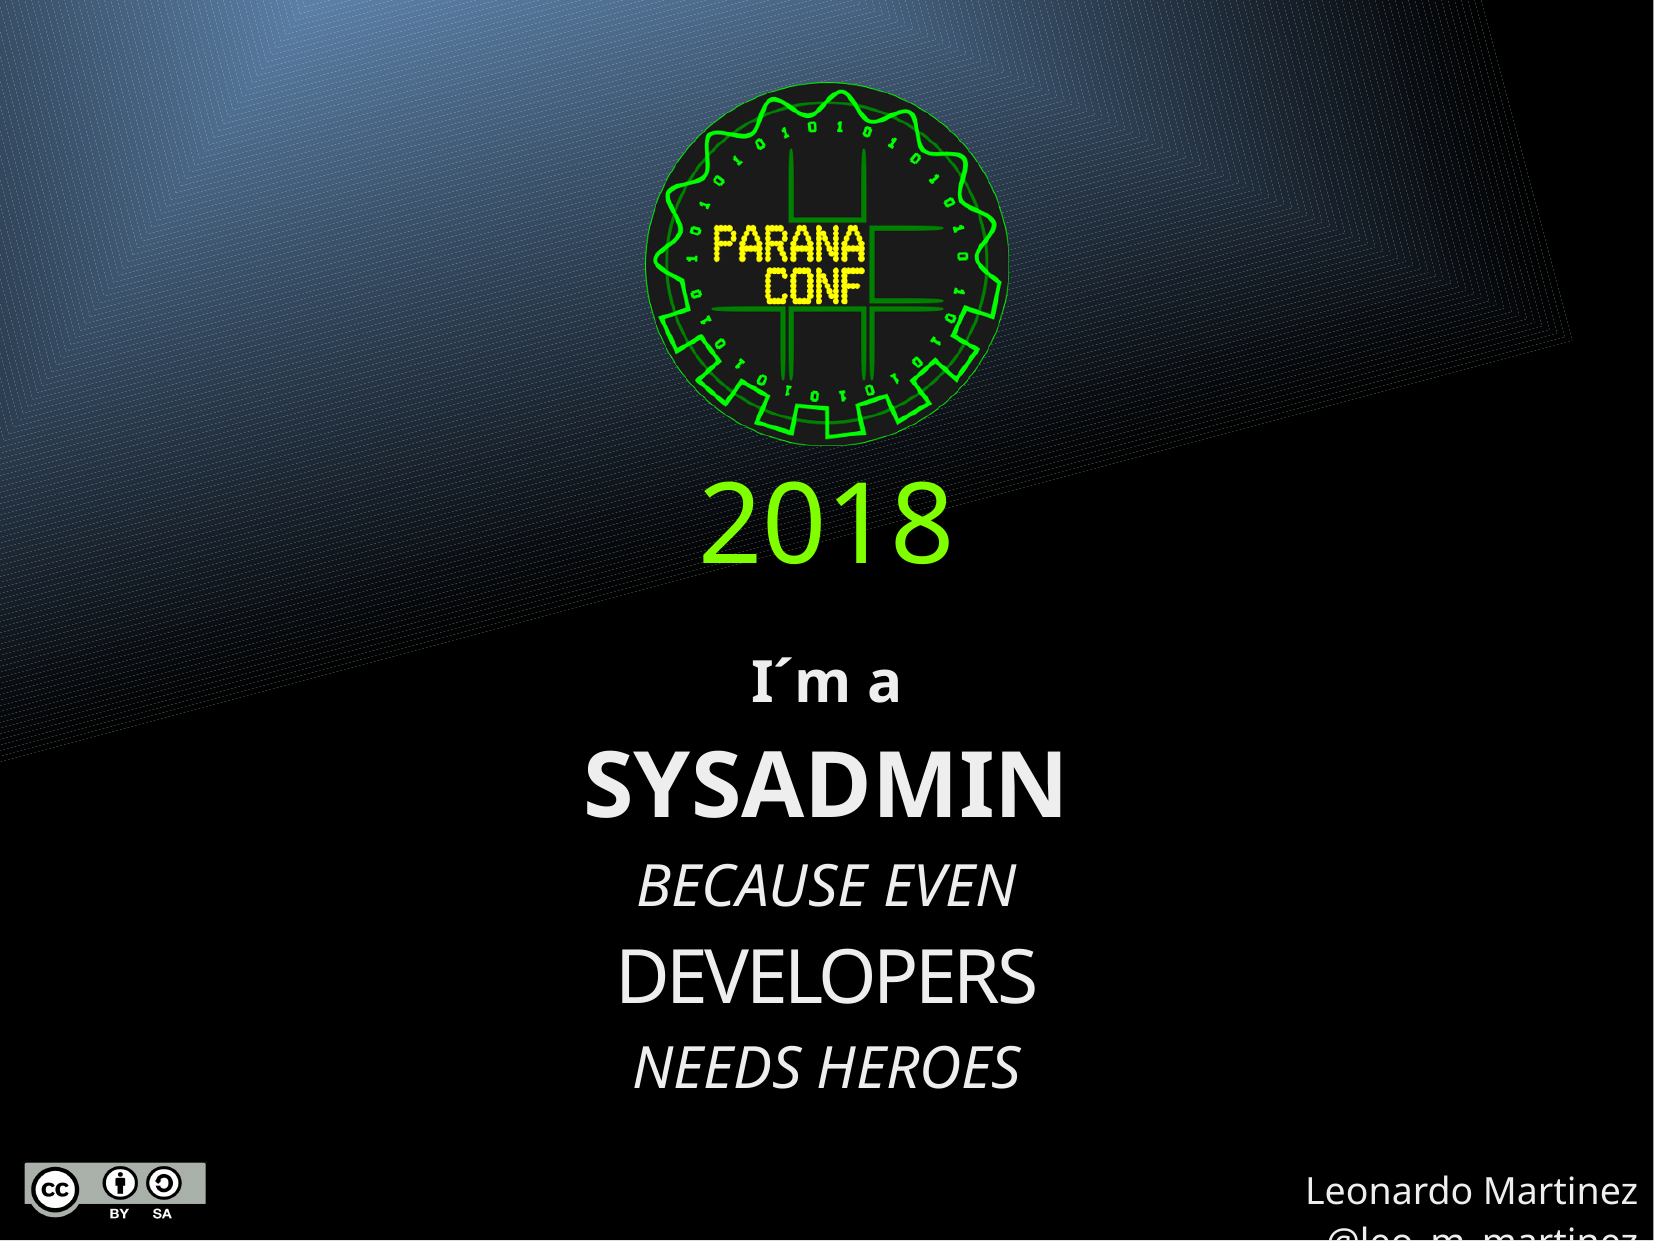

2018
# I´m a SYSADMIN BECAUSE EVEN DEVELOPERS NEEDS HEROES
Leonardo Martinez
@leo_m_martinez